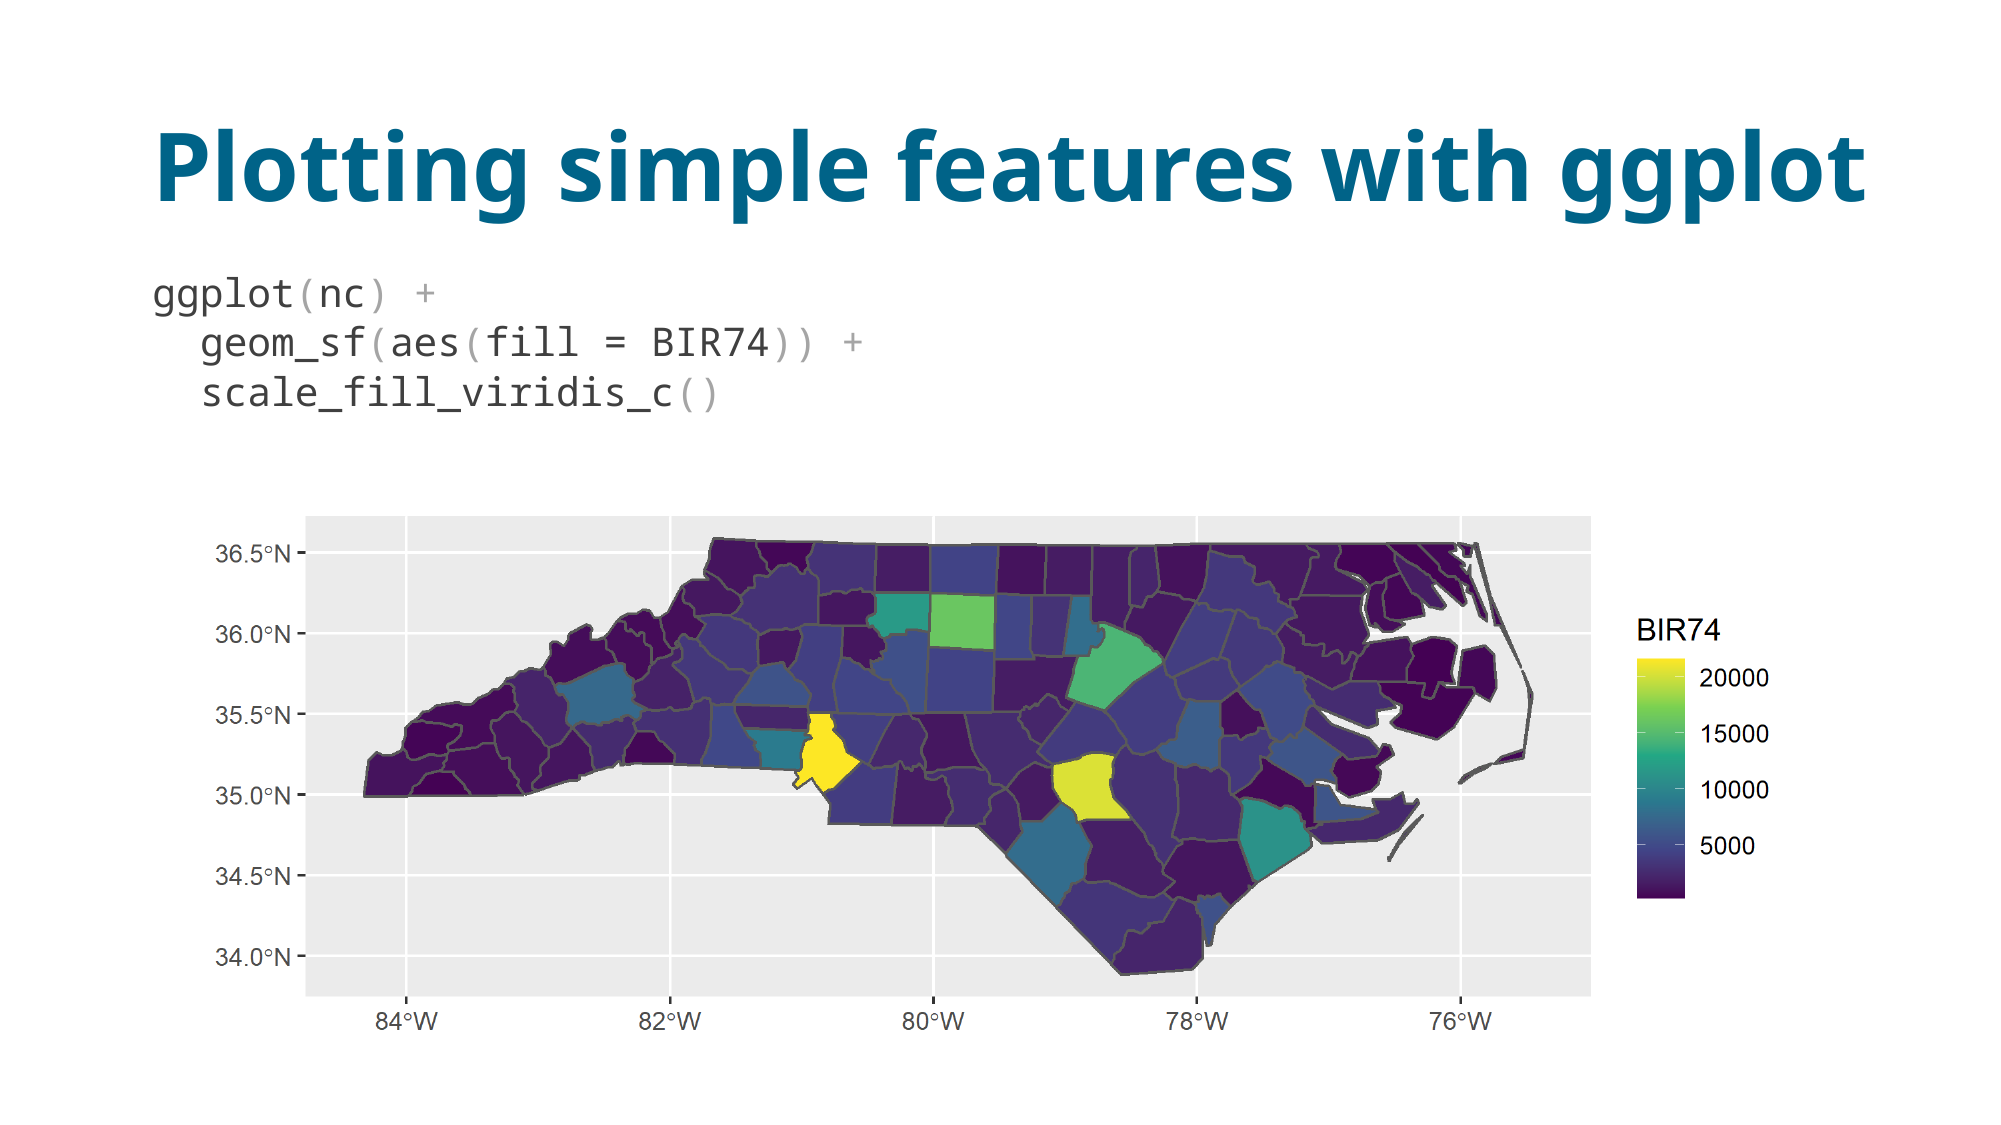

# Plotting simple features with ggplot
ggplot(nc) +
 geom_sf(aes(fill = BIR74)) +
 scale_fill_viridis_c()